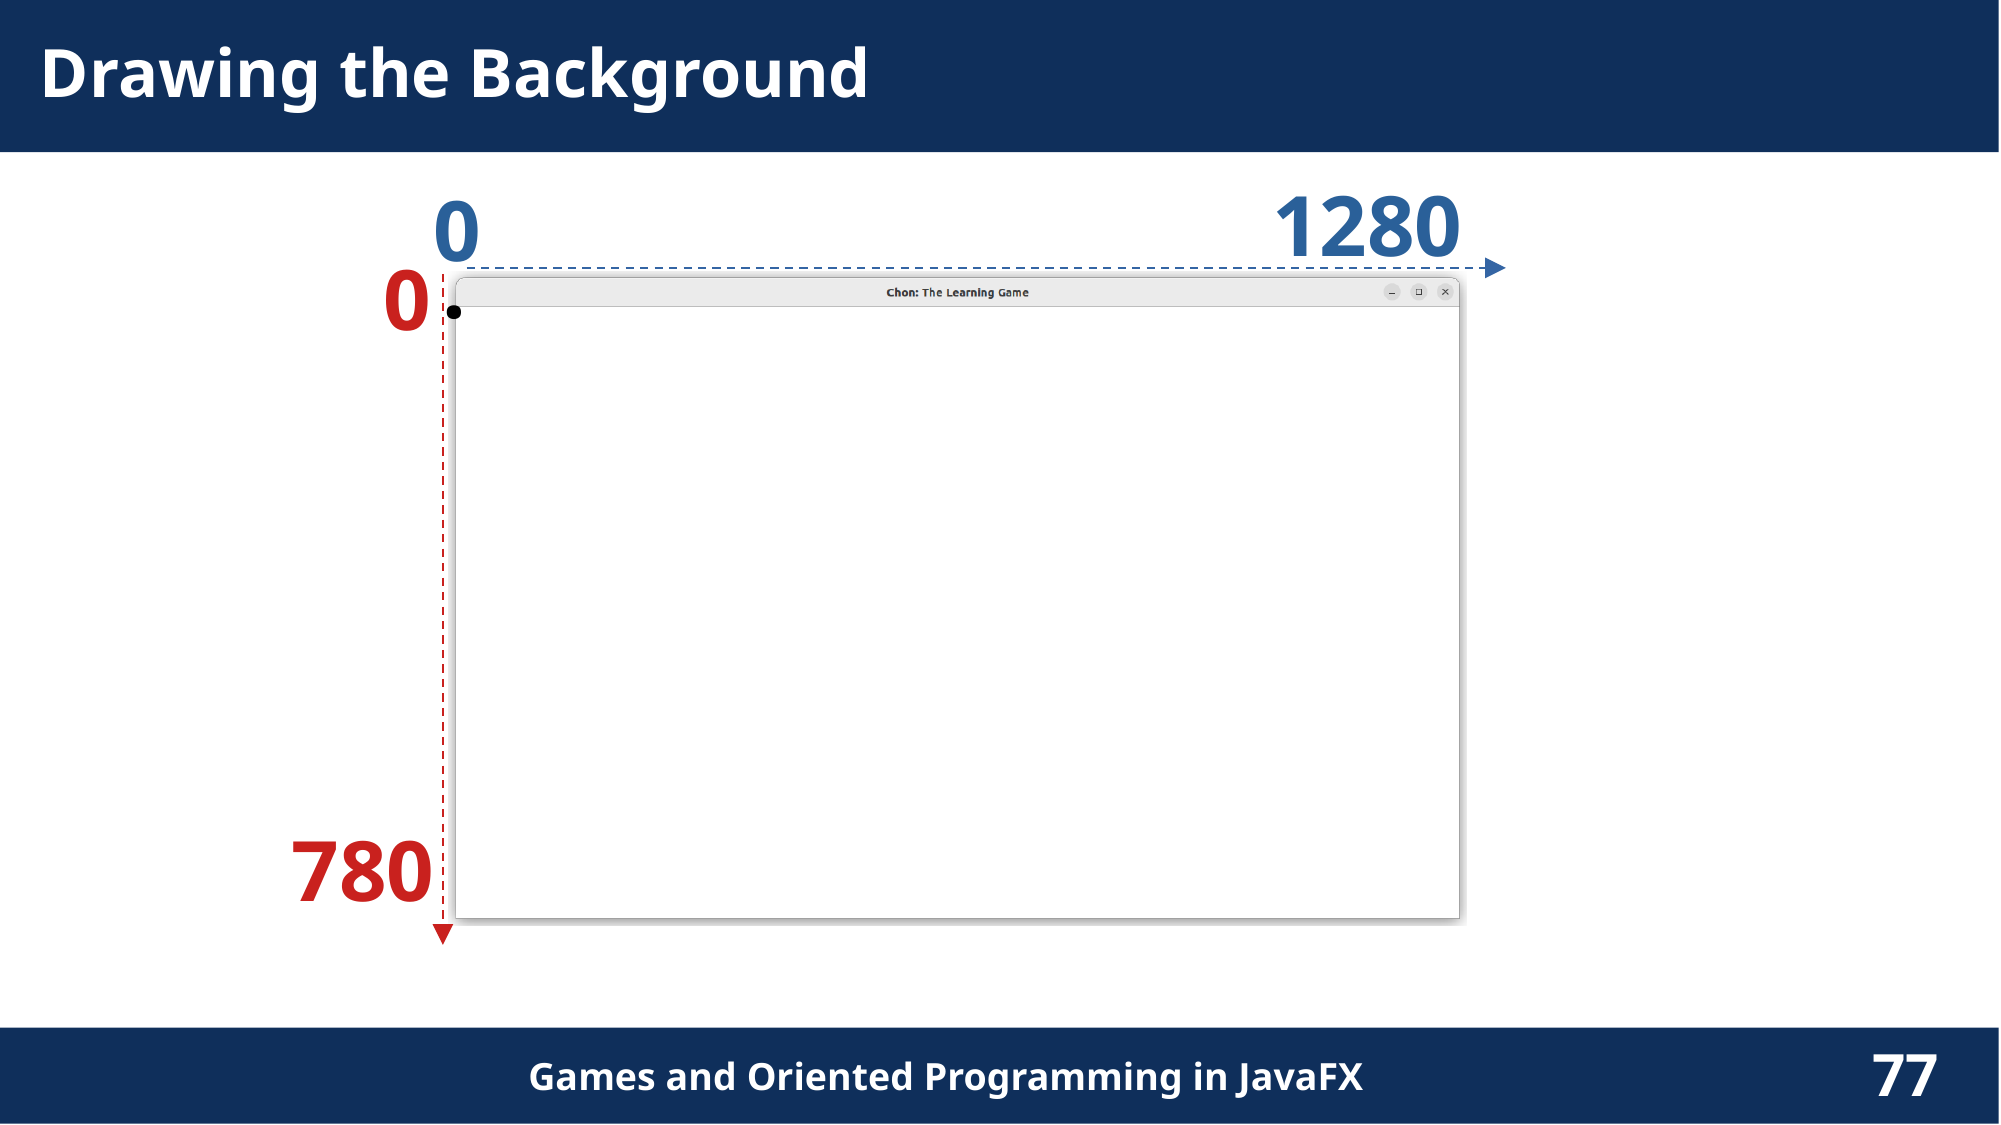

Drawing the Background
1280
0
.
0
780